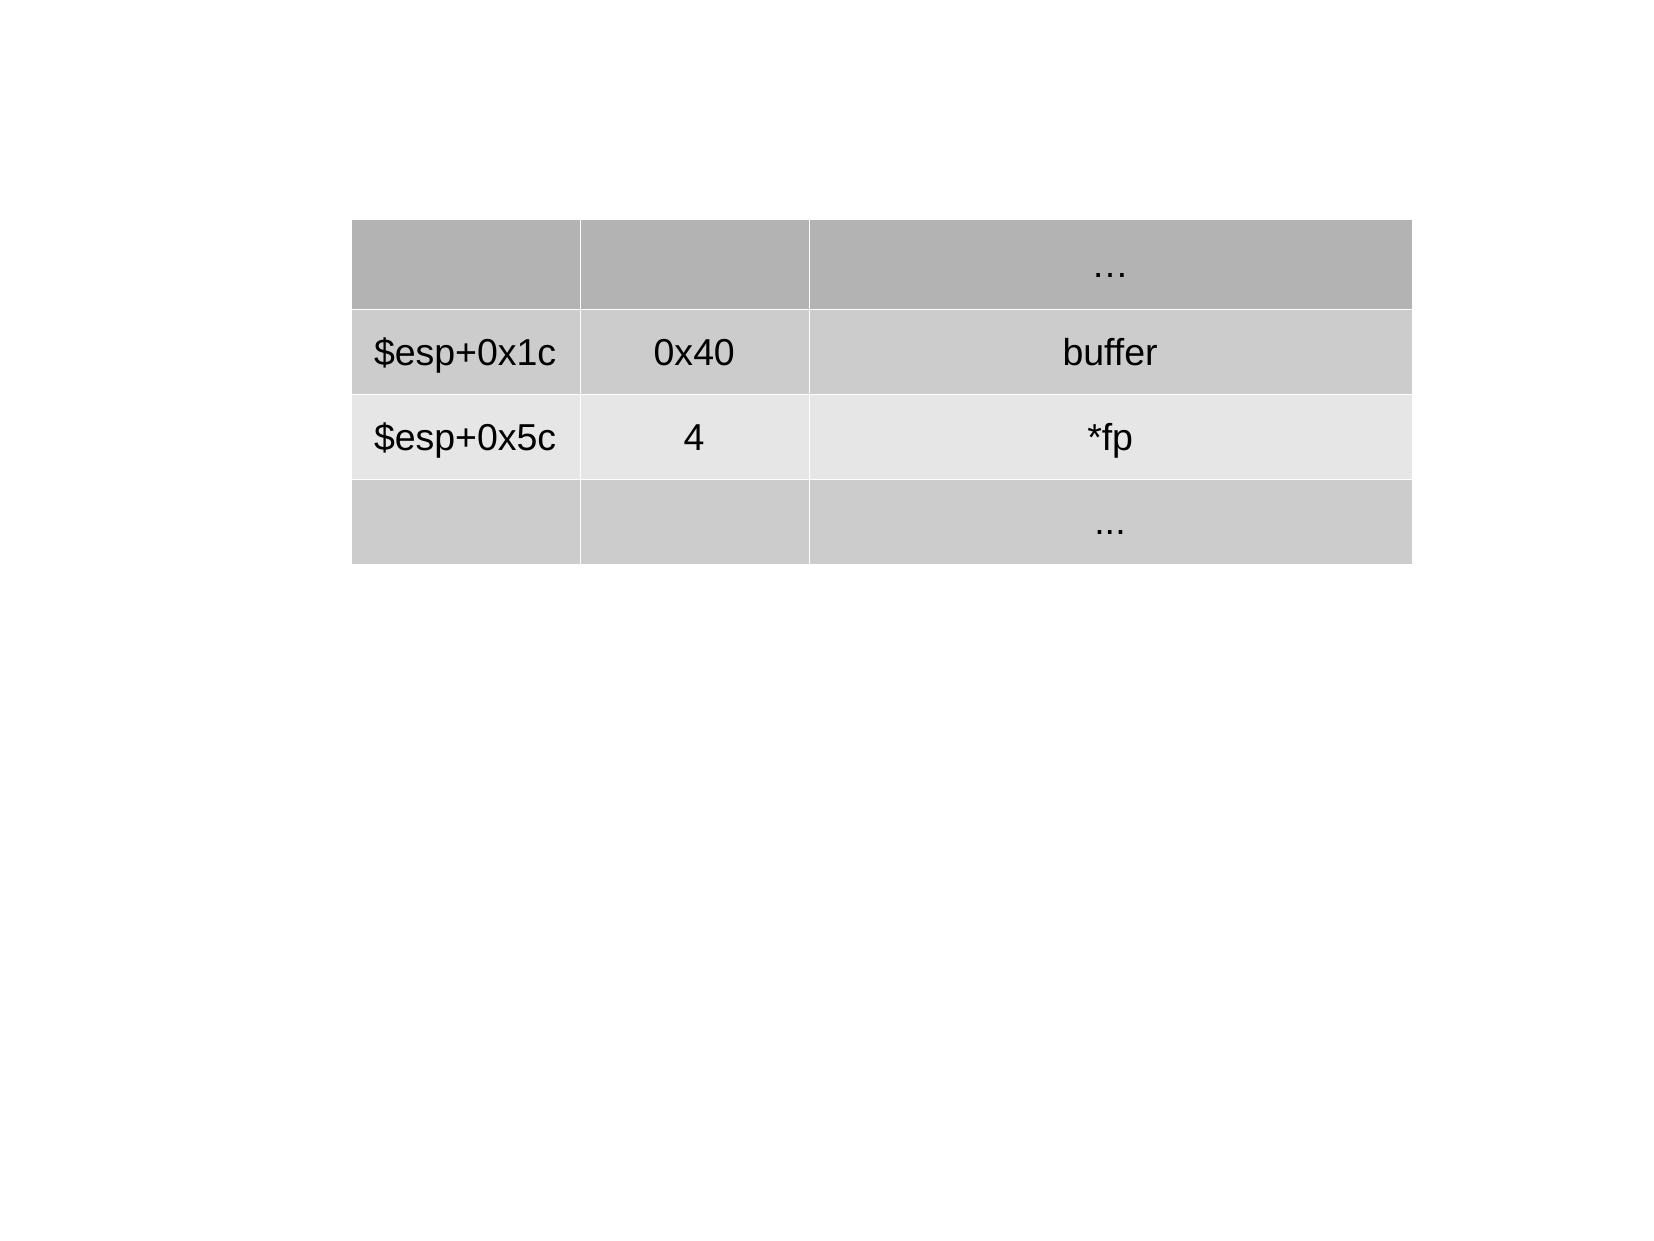

| | | … |
| --- | --- | --- |
| $esp+0x1c | 0x40 | buffer |
| $esp+0x5c | 4 | \*fp |
| | | ... |